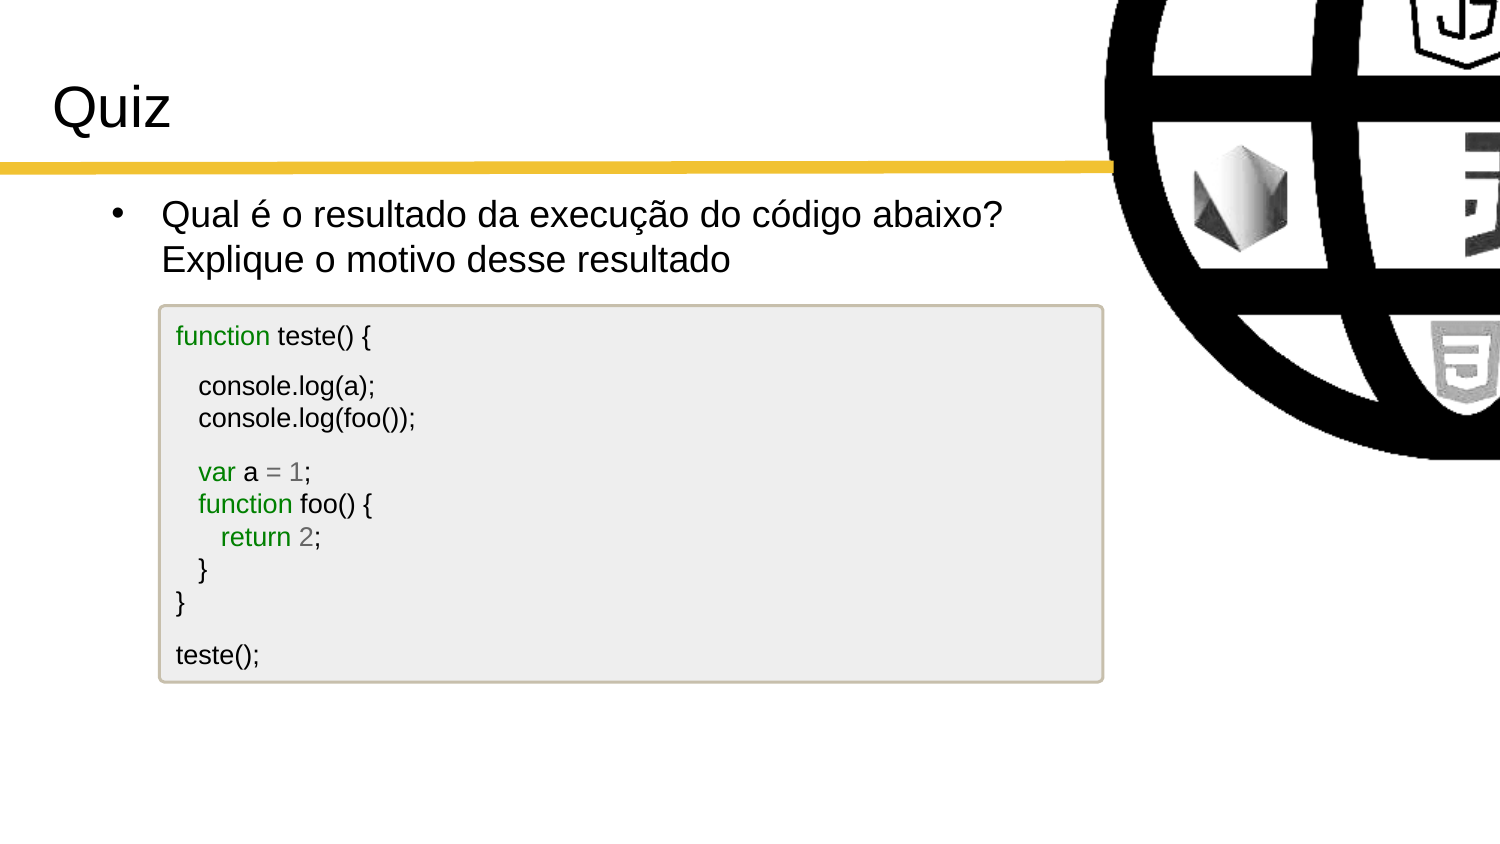

Quiz
Qual é o resultado da execução do código abaixo? Explique o motivo desse resultado
function teste() {
 console.log(a);
 console.log(foo());
 var a = 1;
 function foo() {
 return 2;
 }
}
teste();